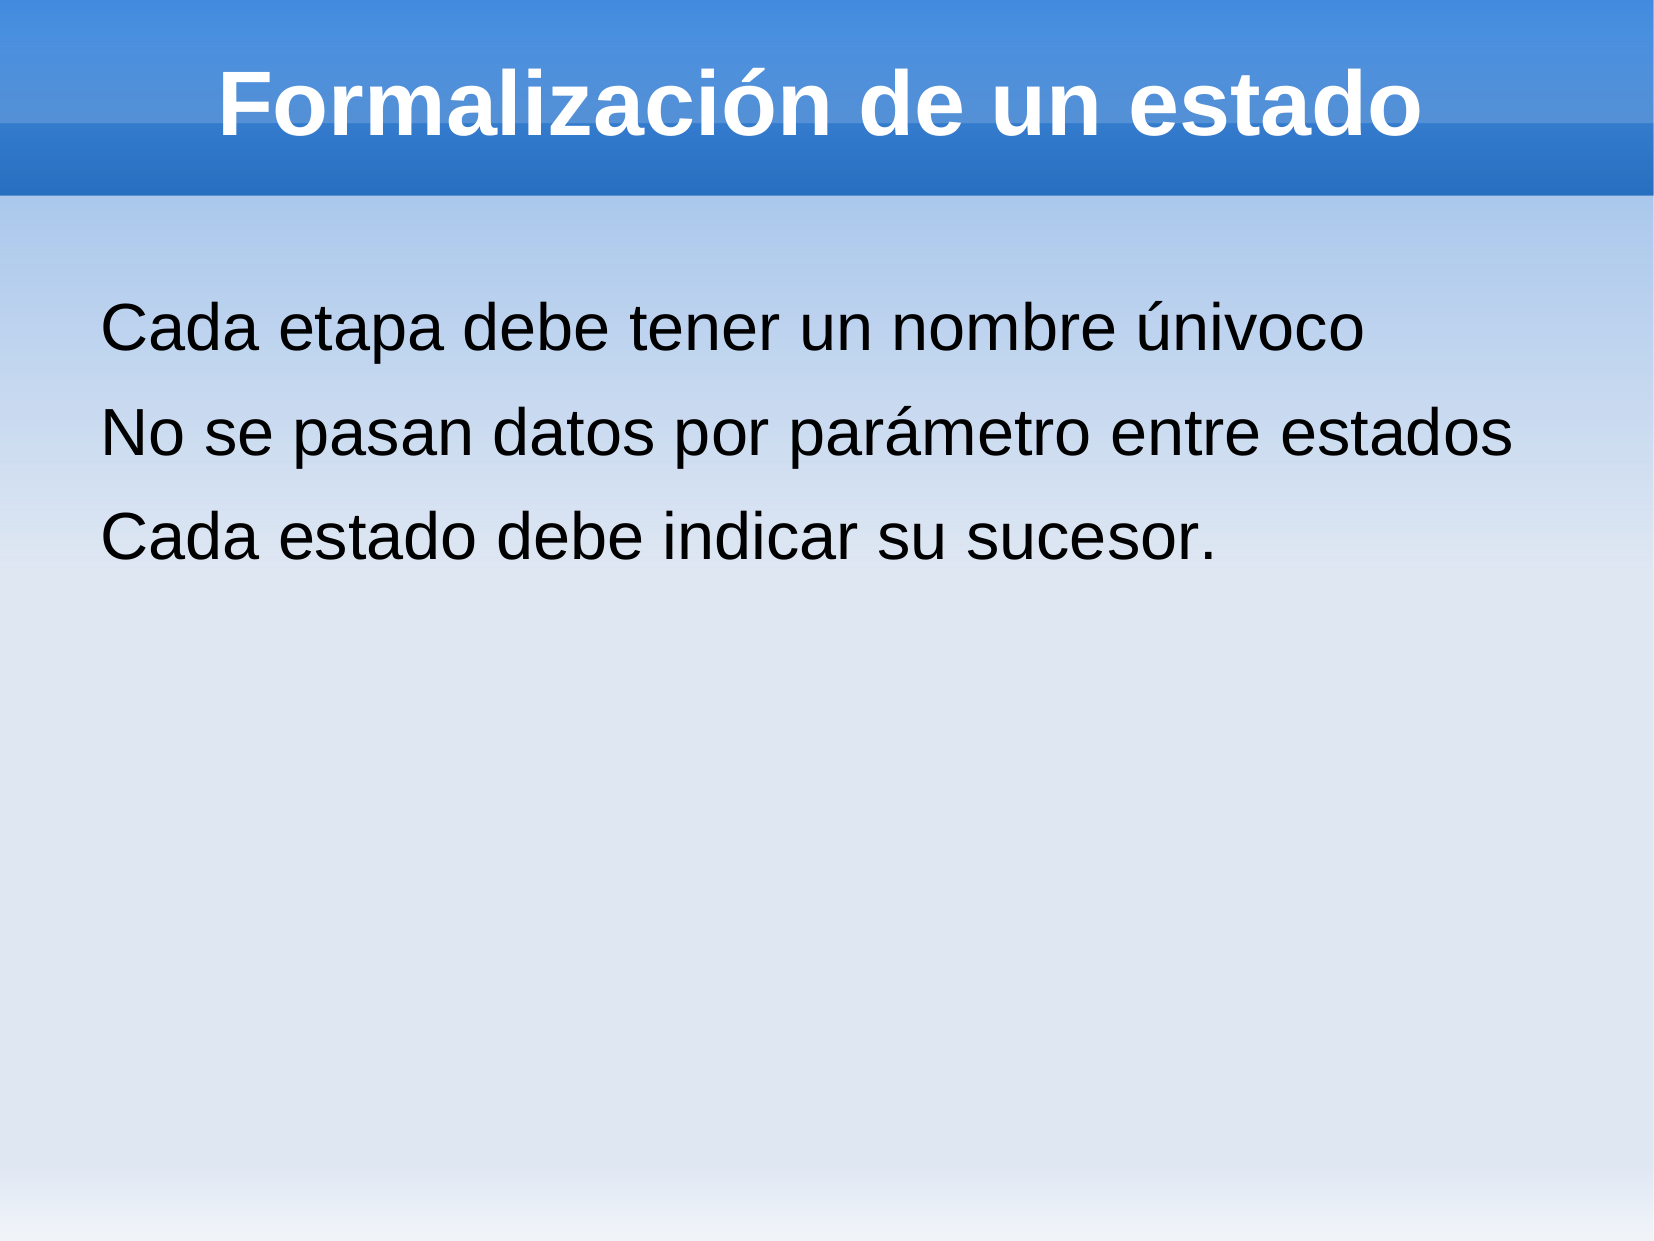

# Formalización de un estado
Cada etapa debe tener un nombre únivoco
No se pasan datos por parámetro entre estados
Cada estado debe indicar su sucesor.